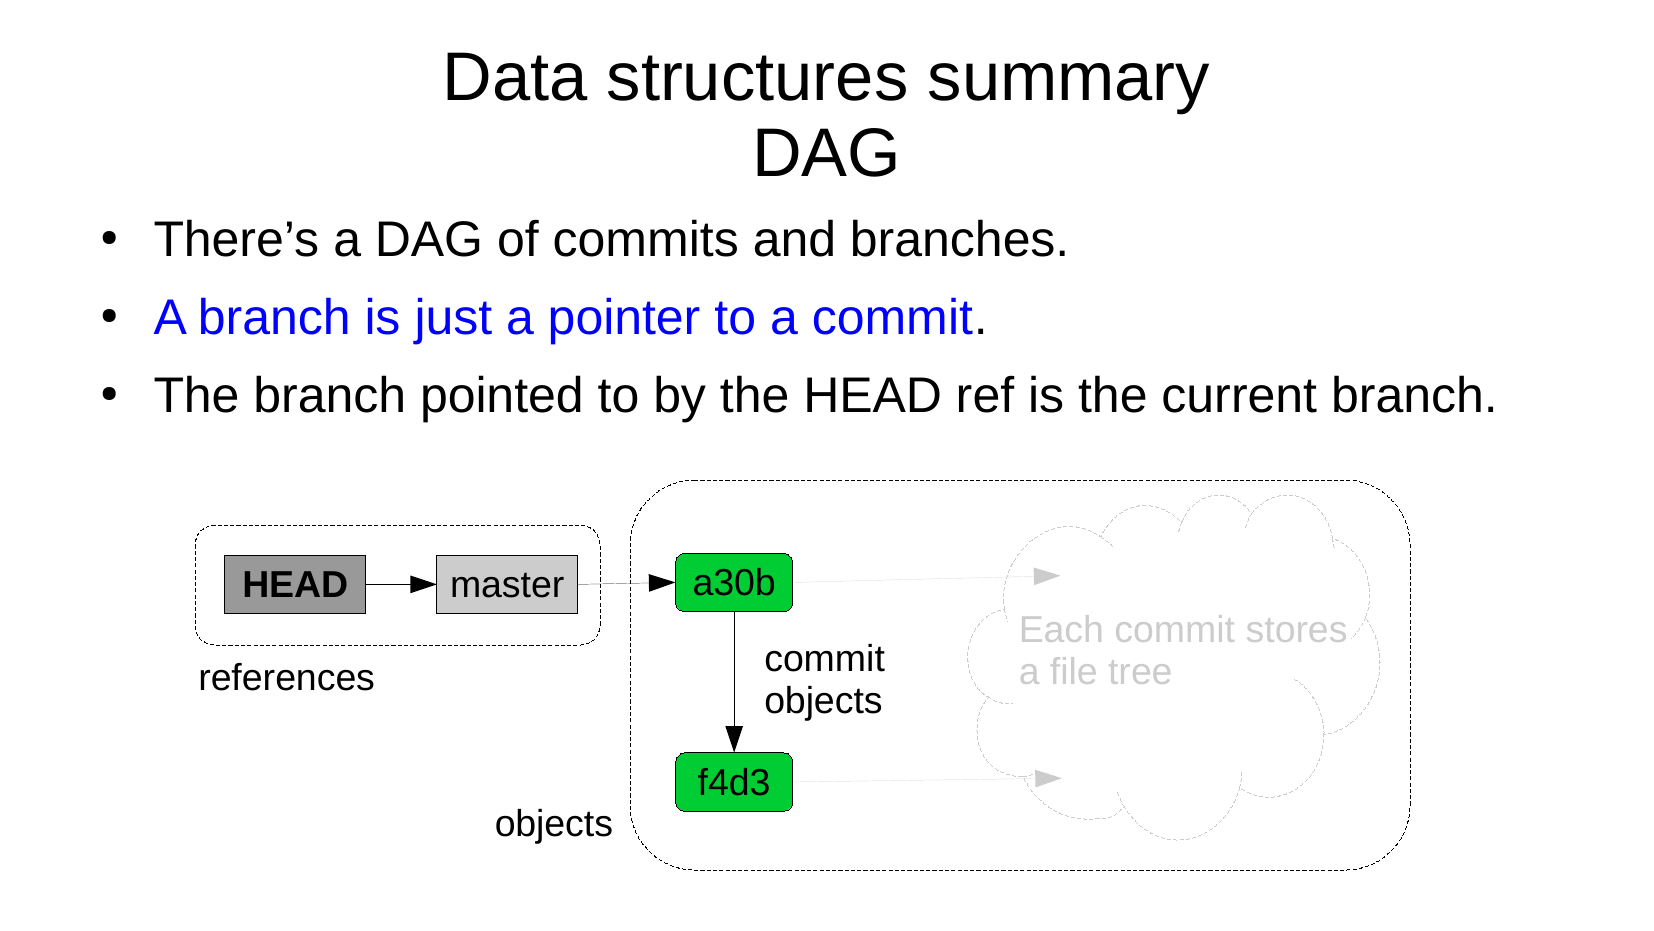

# Data structures summary DAG
There’s a DAG of commits and branches.
A branch is just a pointer to a commit.
The branch pointed to by the HEAD ref is the current branch.
a30b
HEAD
master
Each commit stores
a file tree
commit
objects
references
f4d3
objects